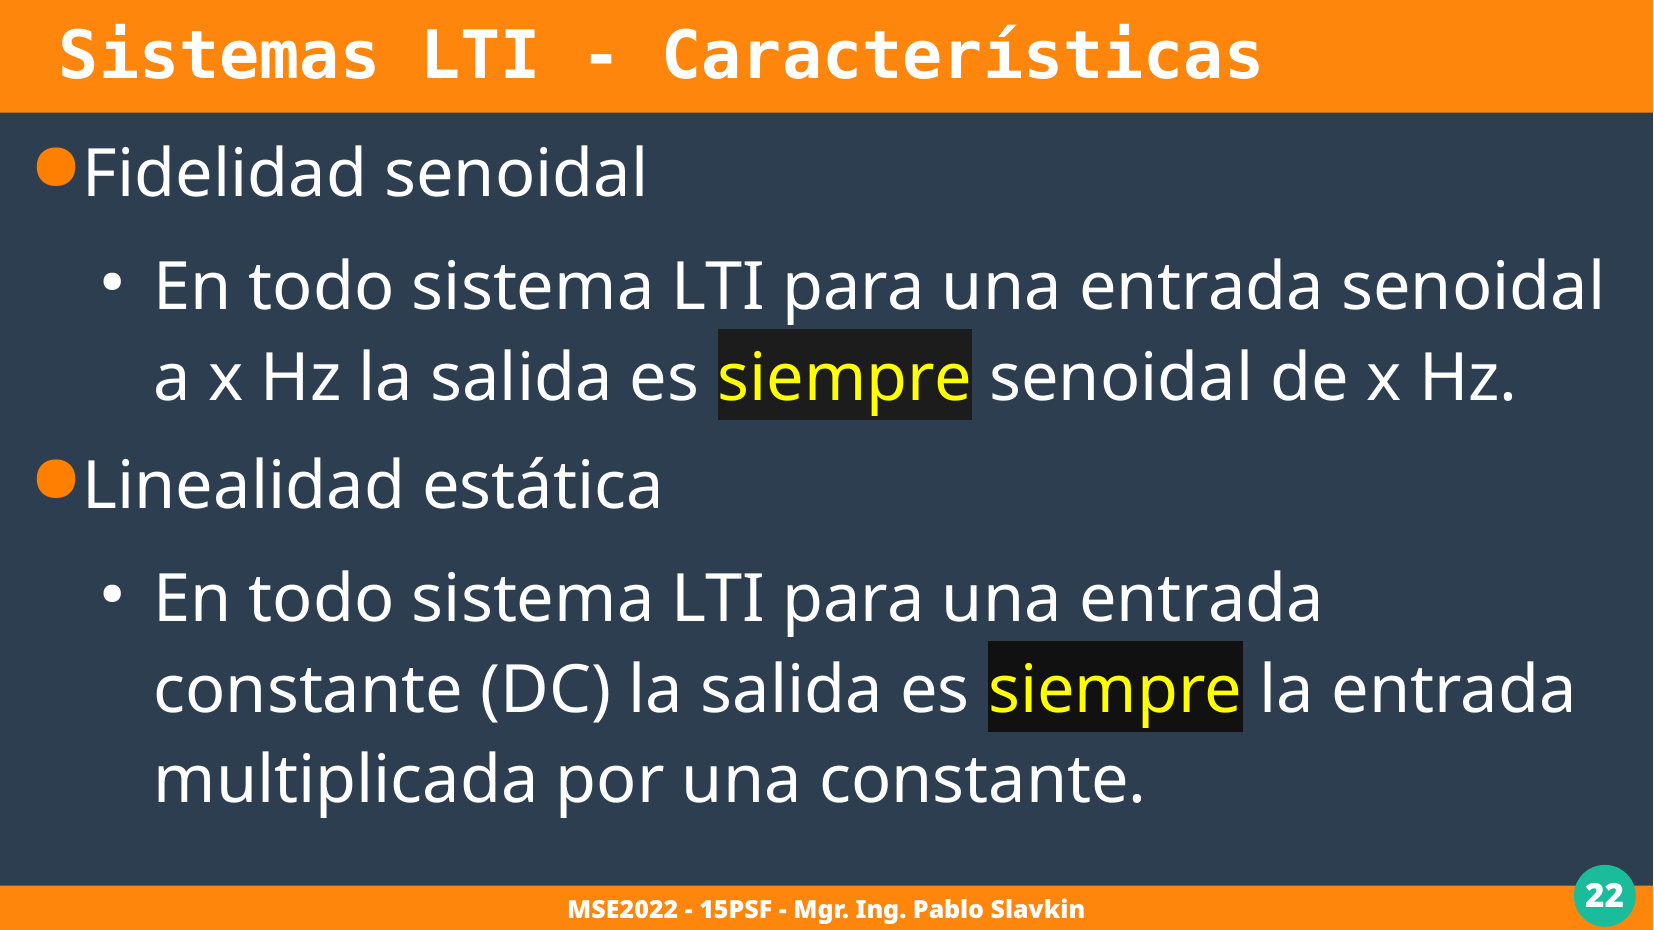

# Sistemas LTI - Características
Fidelidad senoidal
En todo sistema LTI para una entrada senoidal a x Hz la salida es siempre senoidal de x Hz.
Linealidad estática
En todo sistema LTI para una entrada constante (DC) la salida es siempre la entrada multiplicada por una constante.
MSE2022 - 15PSF - Mgr. Ing. Pablo Slavkin